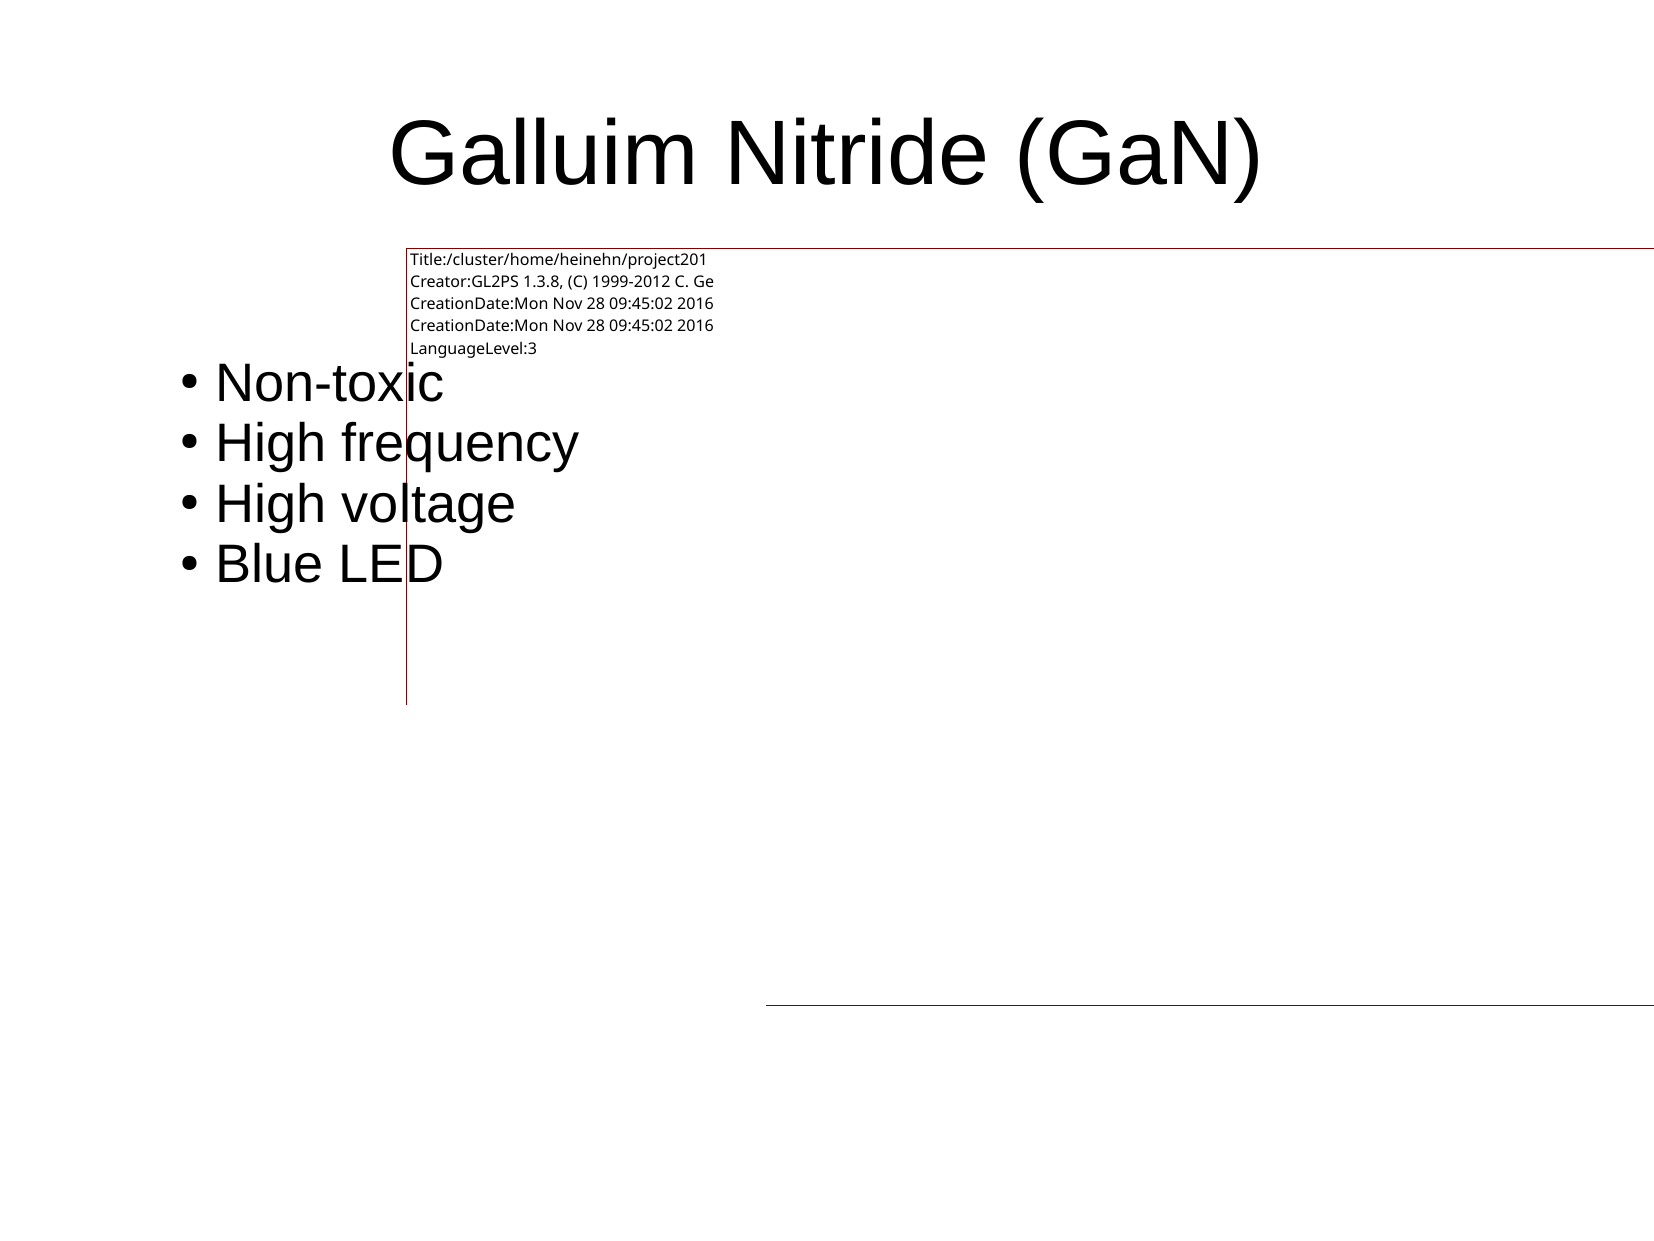

# Galluim Nitride (GaN)
Non-toxic
High frequency
High voltage
Blue LED